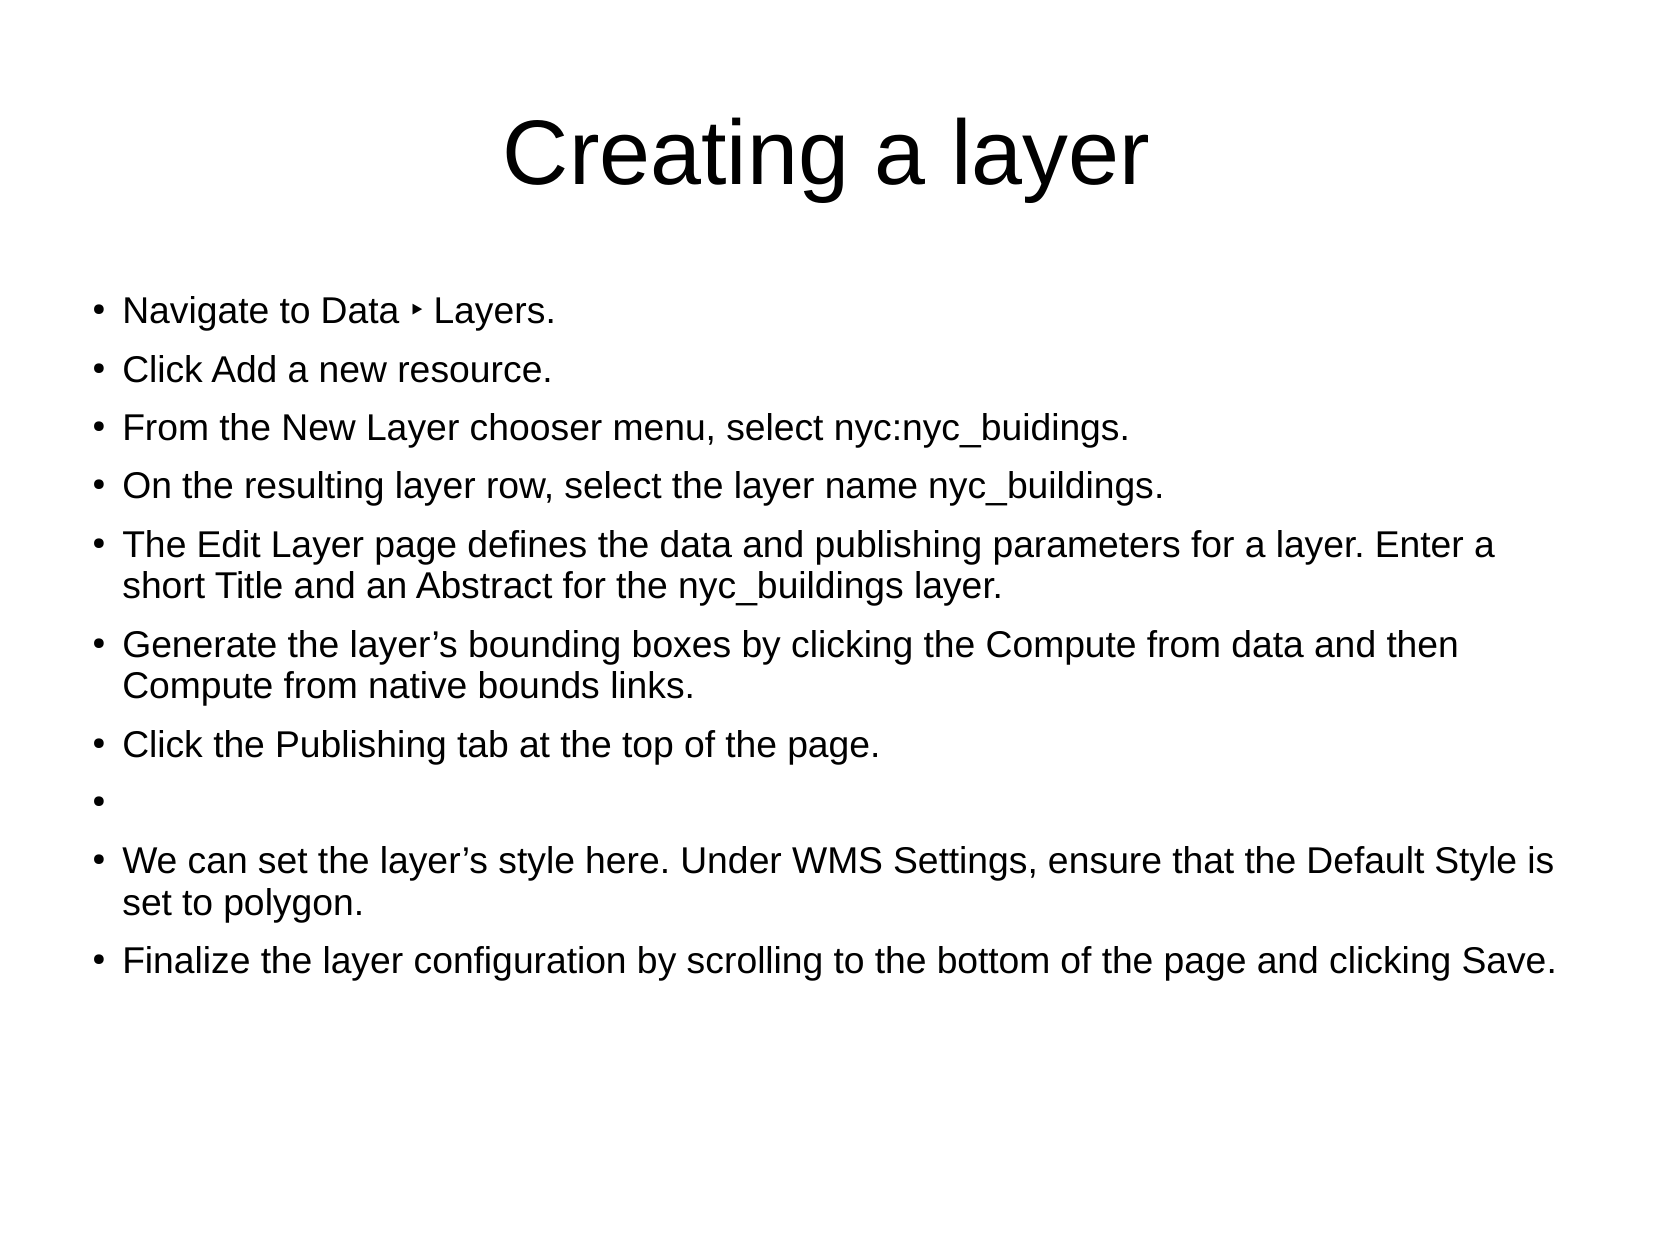

# Creating a layer
Navigate to Data ‣ Layers.
Click Add a new resource.
From the New Layer chooser menu, select nyc:nyc_buidings.
On the resulting layer row, select the layer name nyc_buildings.
The Edit Layer page defines the data and publishing parameters for a layer. Enter a short Title and an Abstract for the nyc_buildings layer.
Generate the layer’s bounding boxes by clicking the Compute from data and then Compute from native bounds links.
Click the Publishing tab at the top of the page.
We can set the layer’s style here. Under WMS Settings, ensure that the Default Style is set to polygon.
Finalize the layer configuration by scrolling to the bottom of the page and clicking Save.